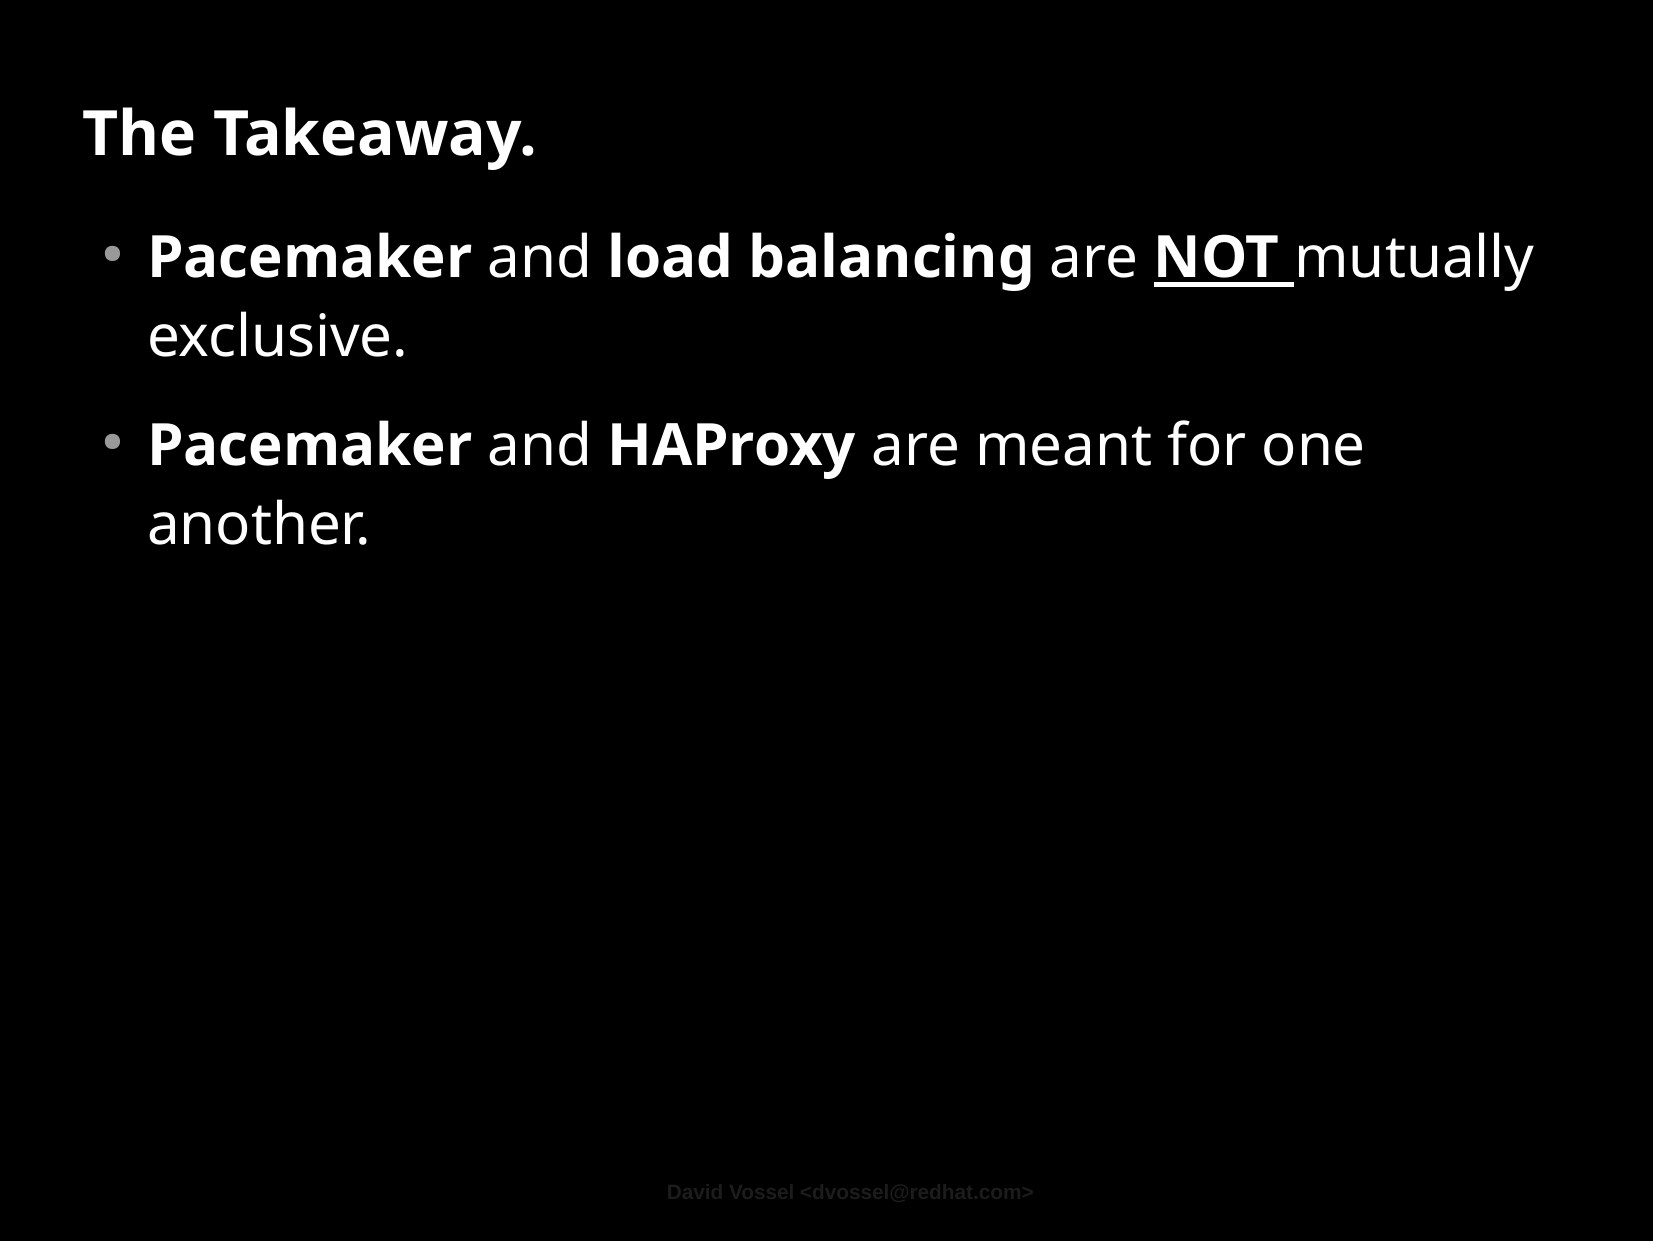

# The Takeaway.
Pacemaker and load balancing are NOT mutually exclusive.
Pacemaker and HAProxy are meant for one another.